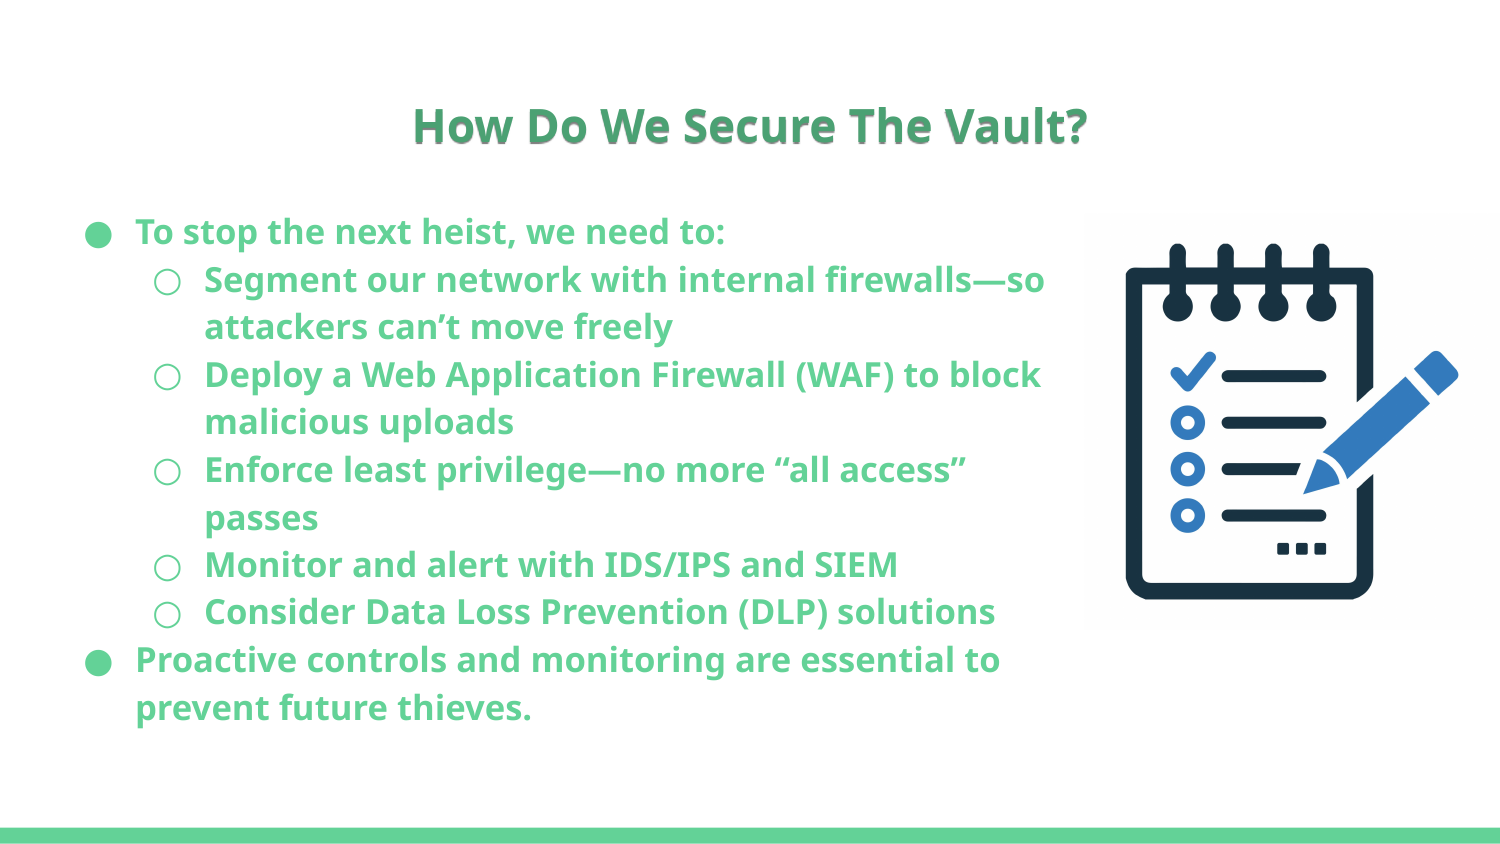

# How Do We Secure The Vault?
To stop the next heist, we need to:
Segment our network with internal firewalls—so attackers can’t move freely
Deploy a Web Application Firewall (WAF) to block malicious uploads
Enforce least privilege—no more “all access” passes
Monitor and alert with IDS/IPS and SIEM
Consider Data Loss Prevention (DLP) solutions
Proactive controls and monitoring are essential to prevent future thieves.